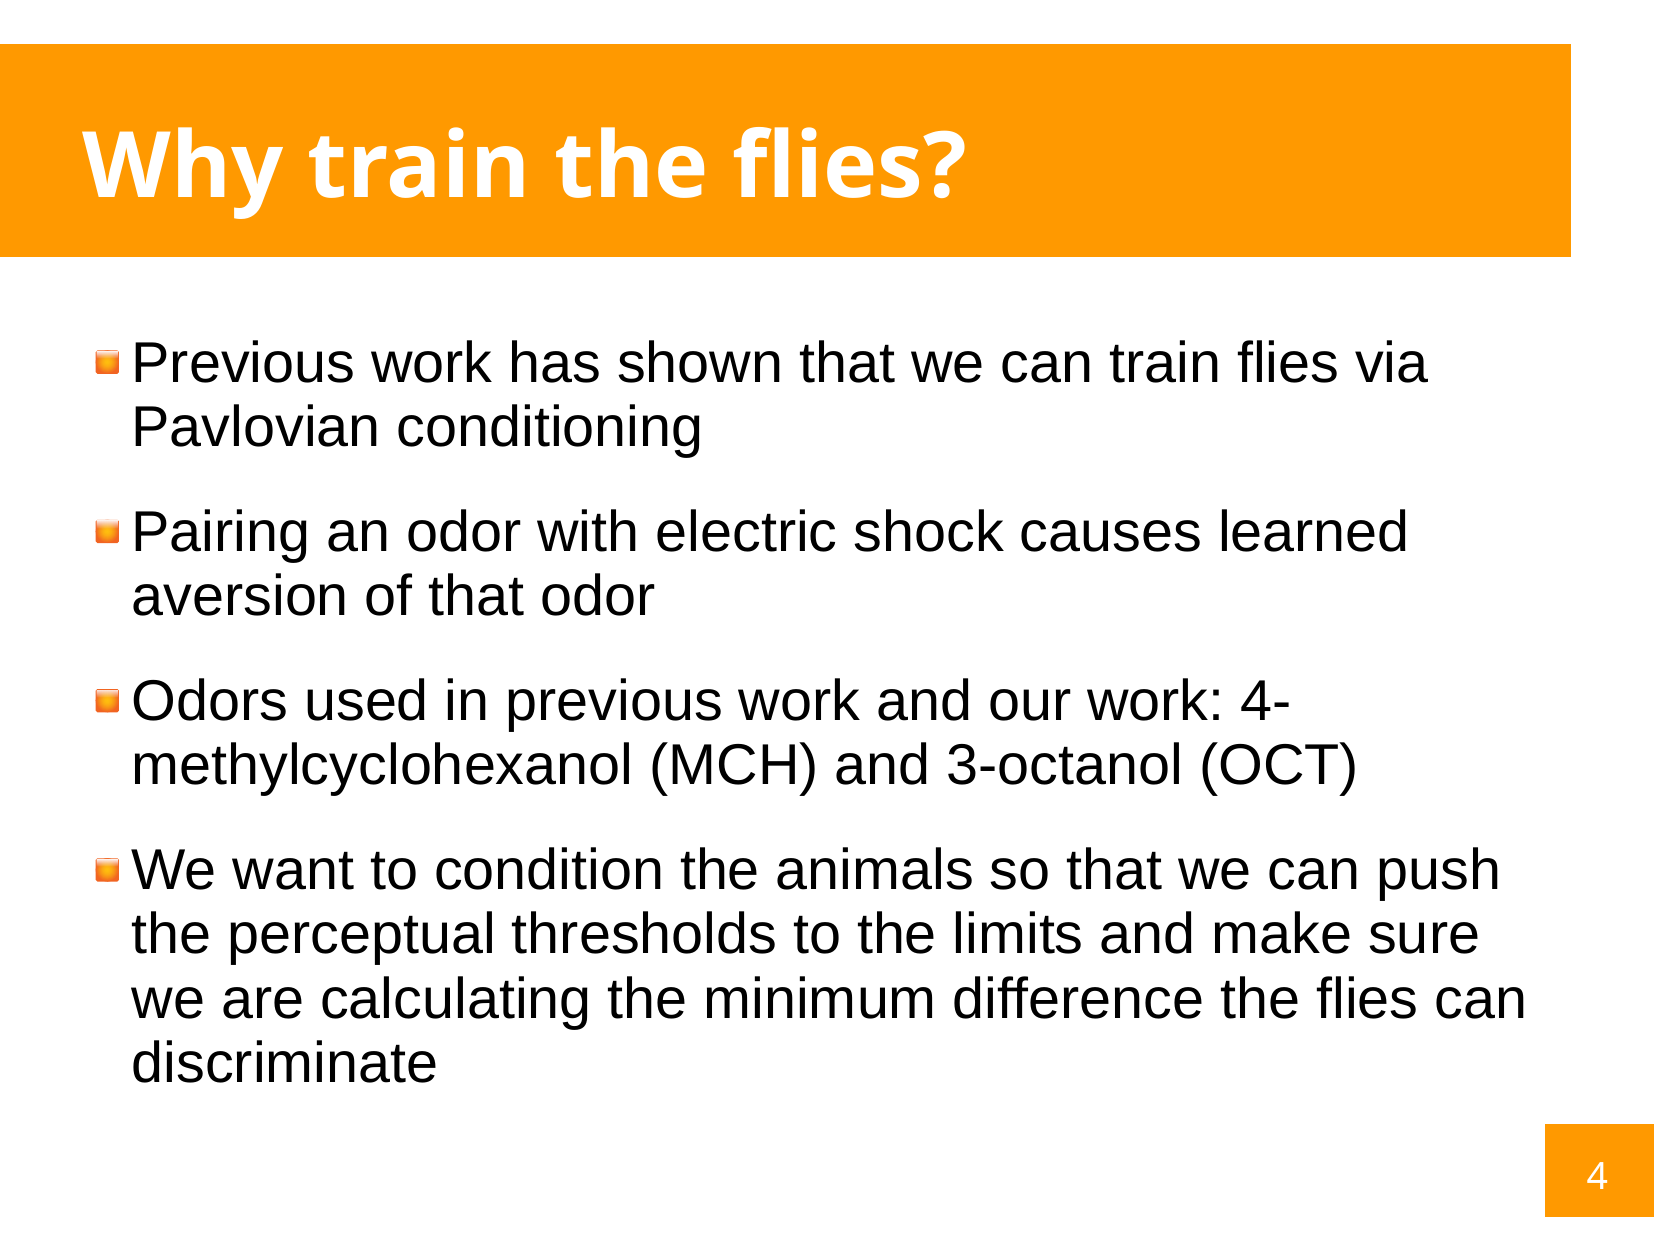

# Why train the flies?
Previous work has shown that we can train flies via Pavlovian conditioning
Pairing an odor with electric shock causes learned aversion of that odor
Odors used in previous work and our work: 4-methylcyclohexanol (MCH) and 3-octanol (OCT)
We want to condition the animals so that we can push the perceptual thresholds to the limits and make sure we are calculating the minimum difference the flies can discriminate
4